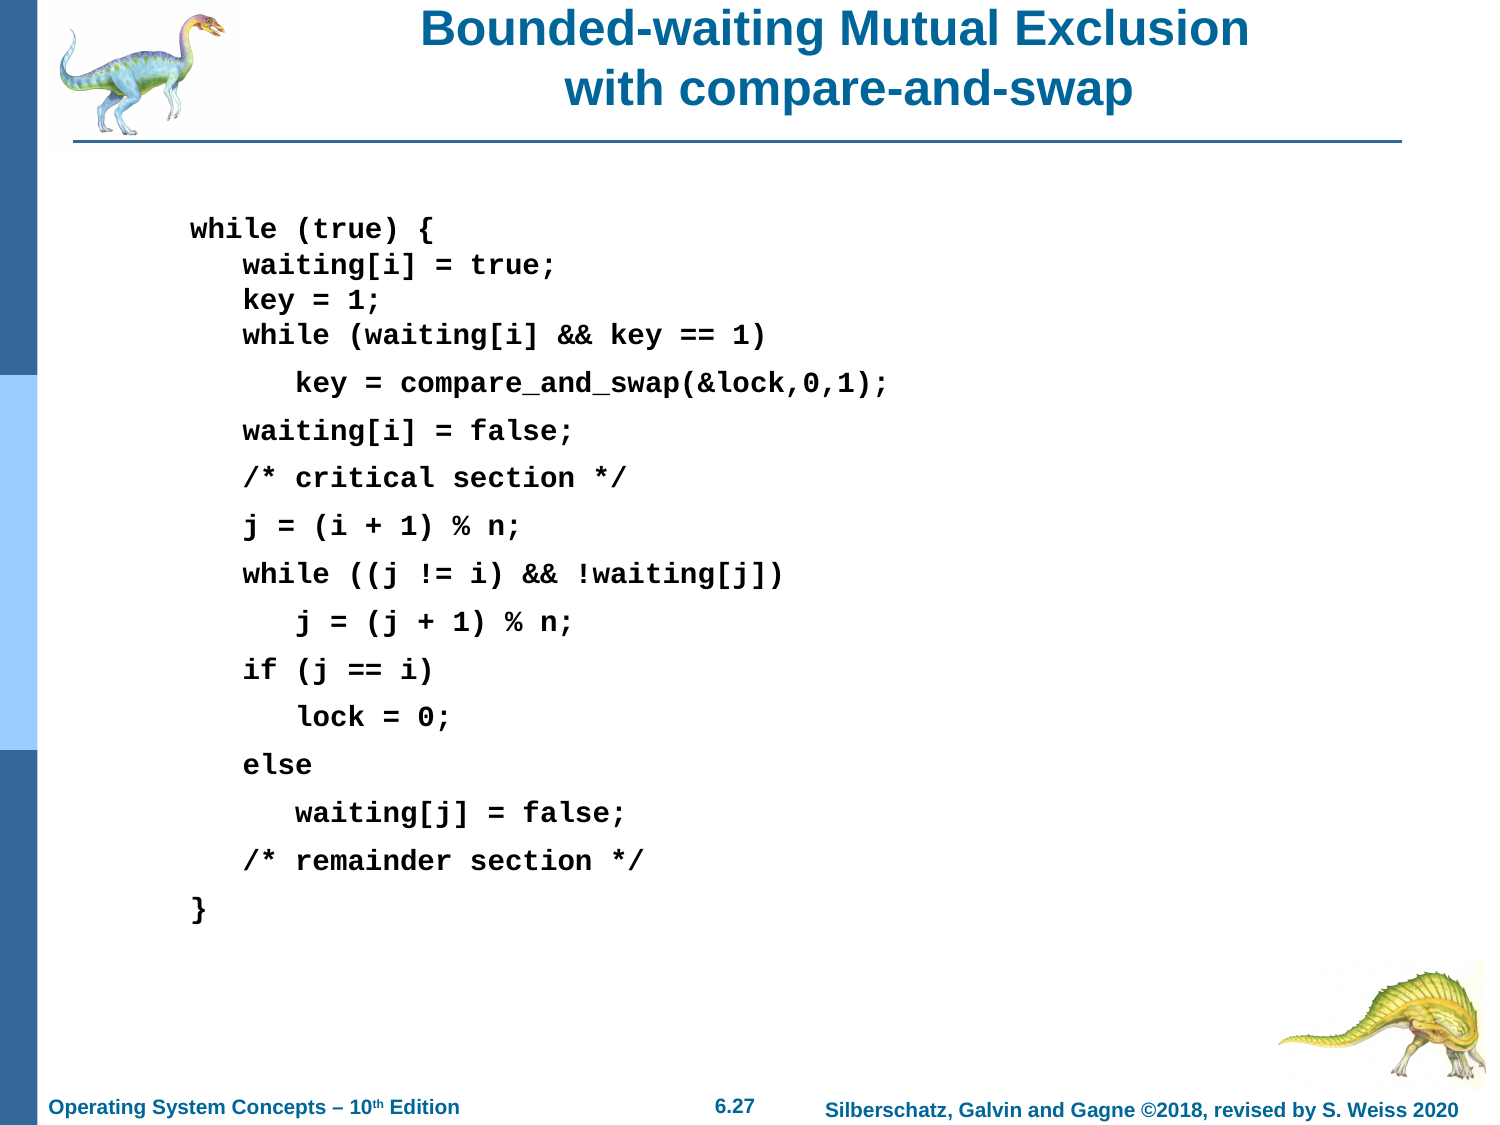

# Bounded-waiting Mutual Exclusion with compare-and-swap
while (true) {
 waiting[i] = true;
 key = 1;
 while (waiting[i] && key == 1)
 key = compare_and_swap(&lock,0,1);
 waiting[i] = false;
 /* critical section */
 j = (i + 1) % n;
 while ((j != i) && !waiting[j])
 j = (j + 1) % n;
 if (j == i)
 lock = 0;
 else
 waiting[j] = false;
 /* remainder section */
}